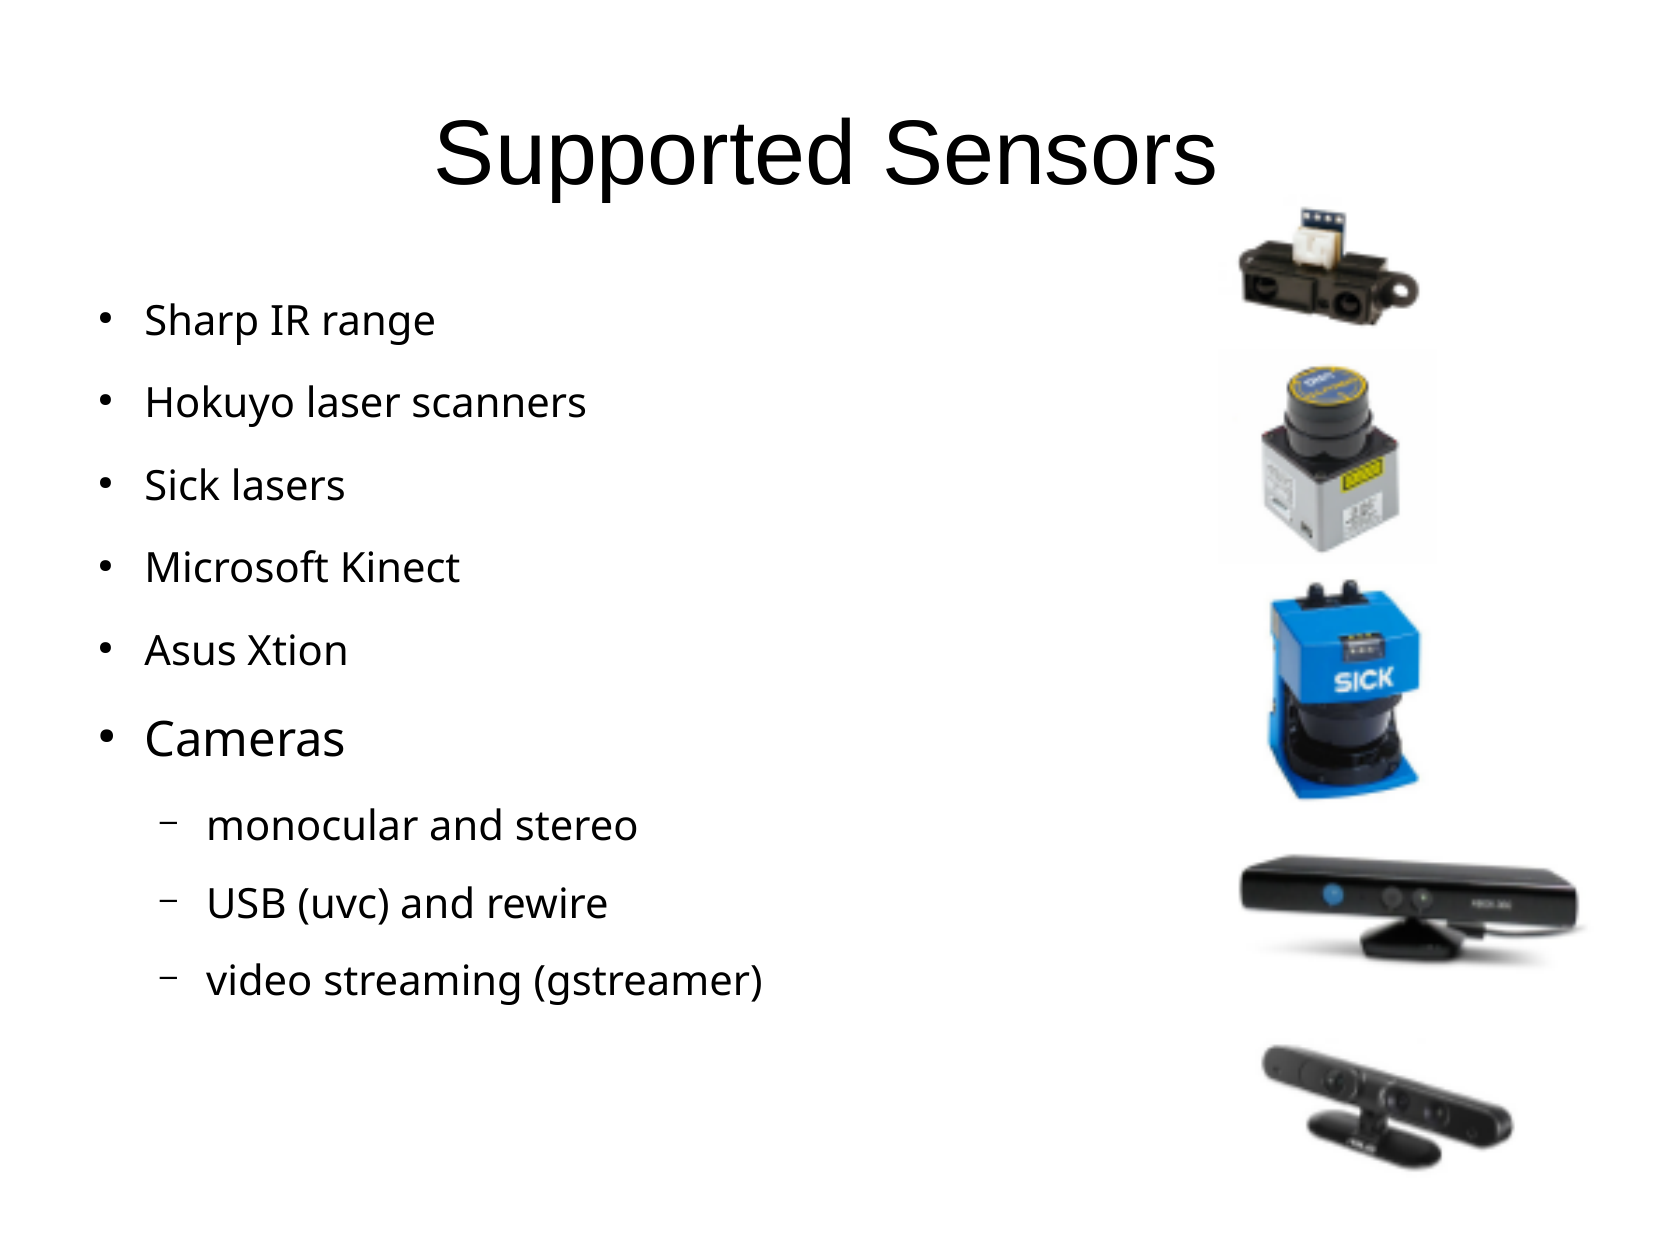

# Supported Sensors
Sharp IR range
Hokuyo laser scanners
Sick lasers
Microsoft Kinect
Asus Xtion
Cameras
monocular and stereo
USB (uvc) and rewire
video streaming (gstreamer)